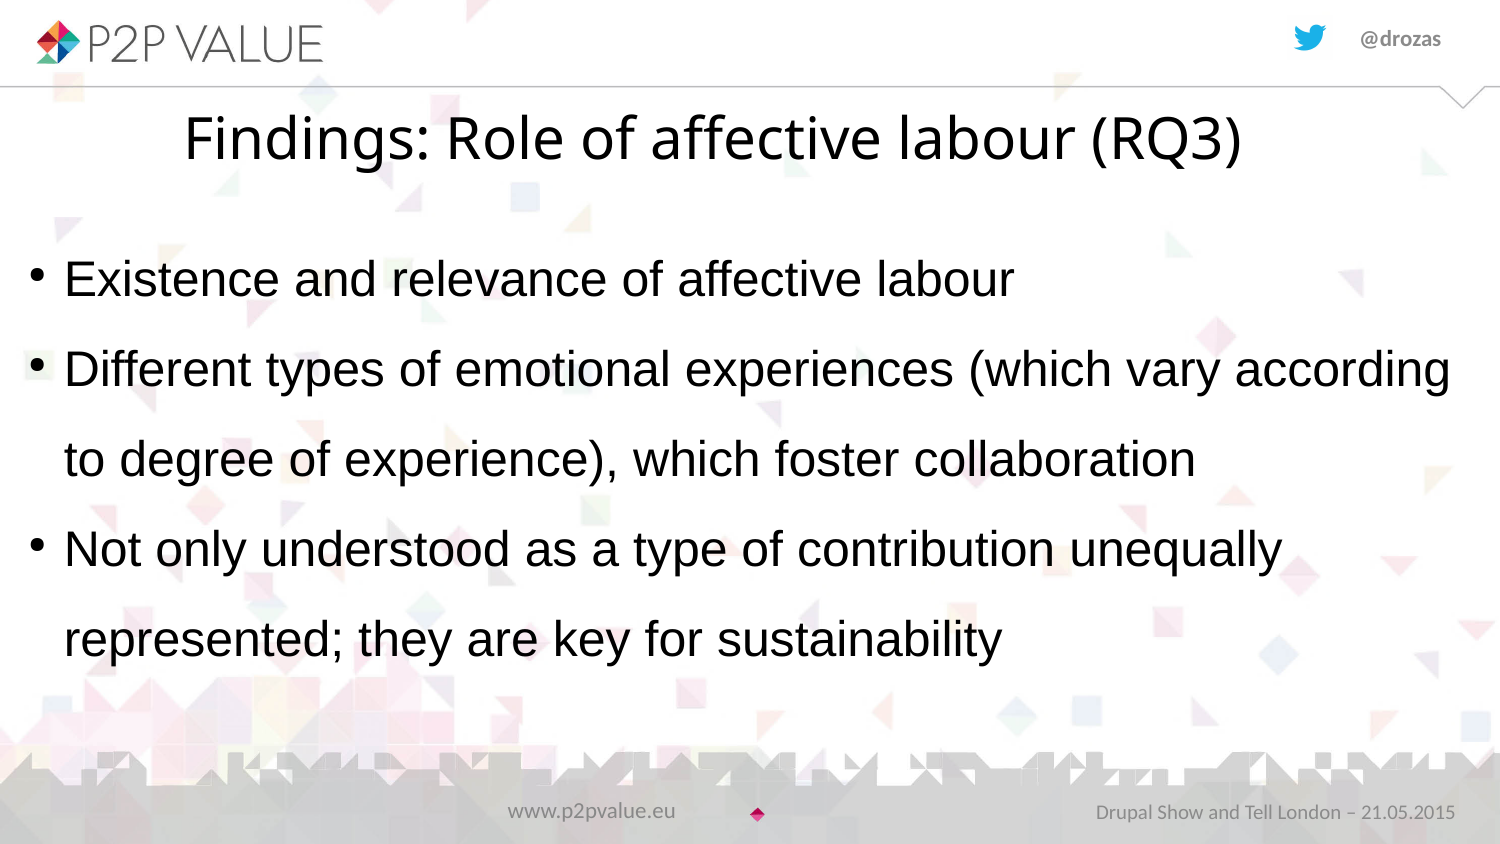

@drozas
# Findings: Role of affective labour (RQ3)
Existence and relevance of affective labour
Different types of emotional experiences (which vary according to degree of experience), which foster collaboration
Not only understood as a type of contribution unequally represented; they are key for sustainability
Drupal Show and Tell London – 21.05.2015
www.p2pvalue.eu